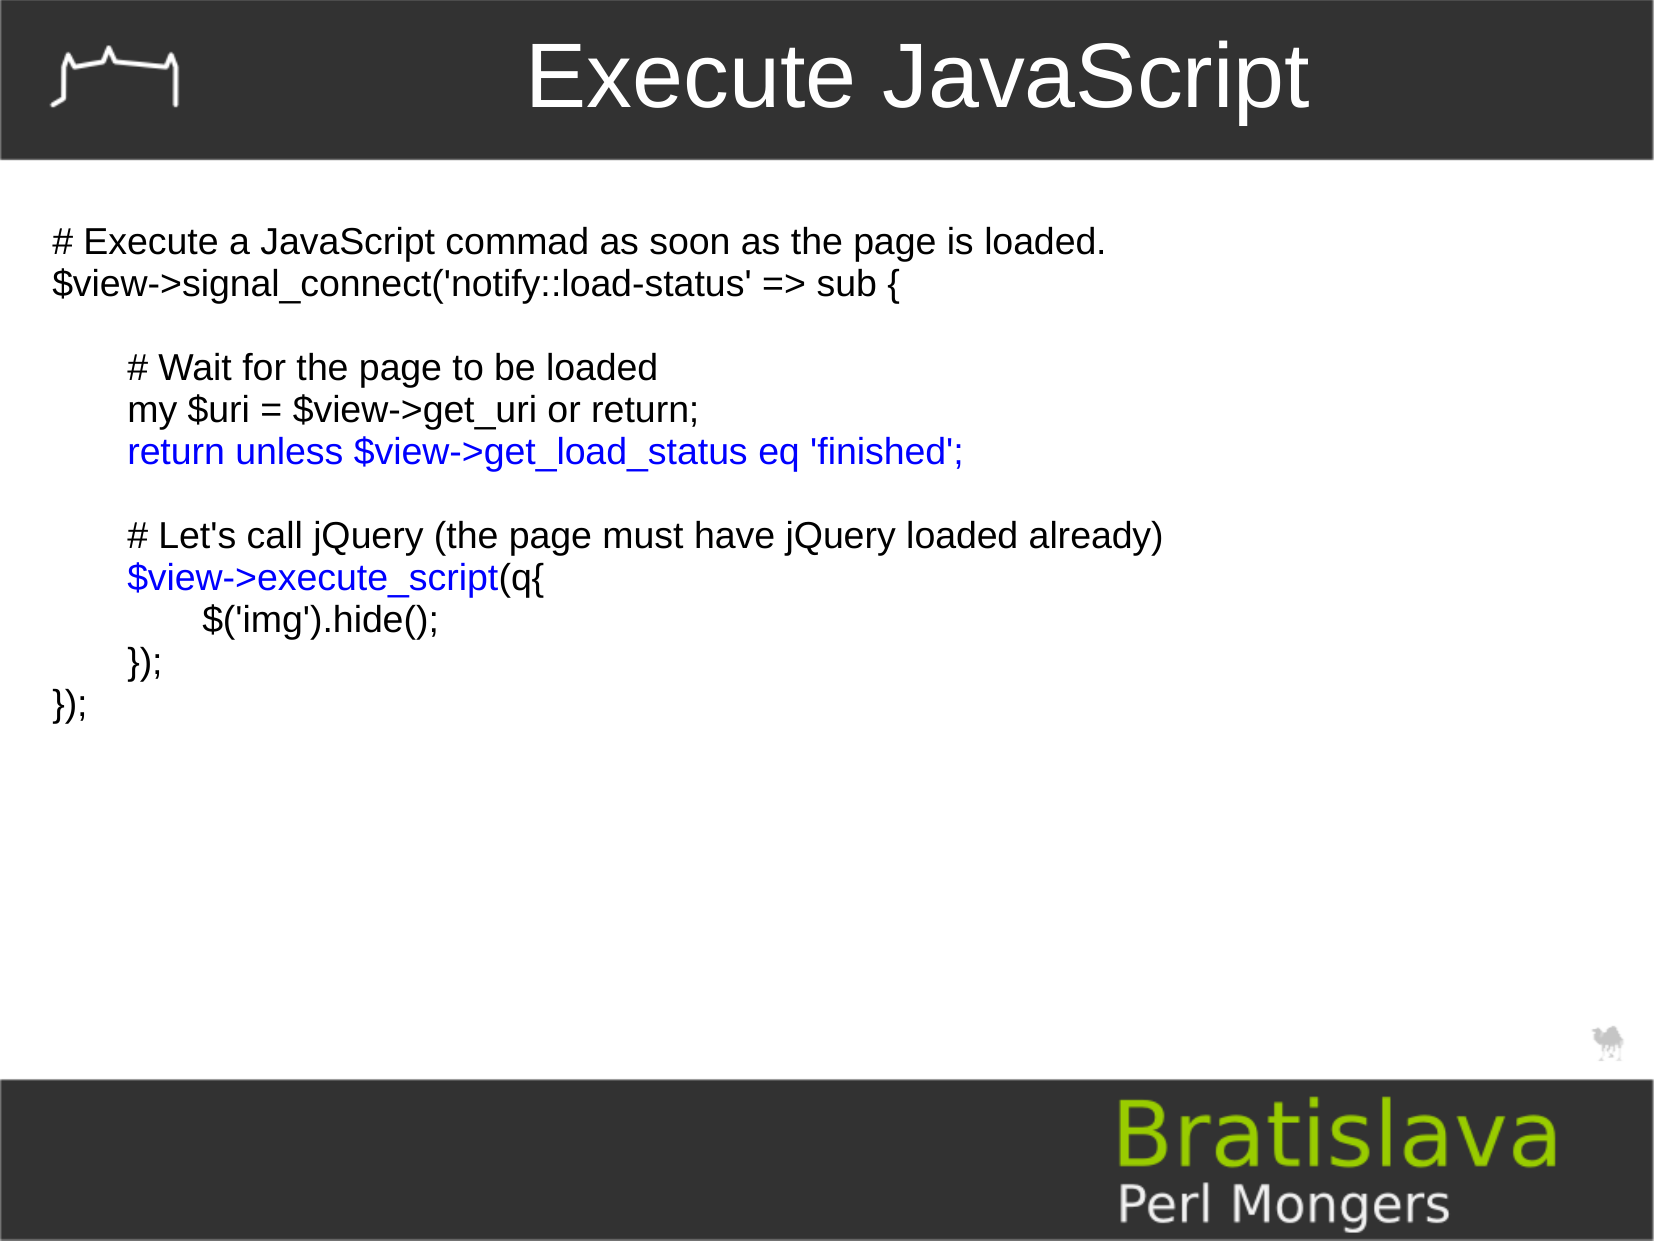

# Execute JavaScript
# Execute a JavaScript commad as soon as the page is loaded.
$view->signal_connect('notify::load-status' => sub {
	# Wait for the page to be loaded
	my $uri = $view->get_uri or return;
	return unless $view->get_load_status eq 'finished';
	# Let's call jQuery (the page must have jQuery loaded already)
	$view->execute_script(q{
		$('img').hide();
	});
});